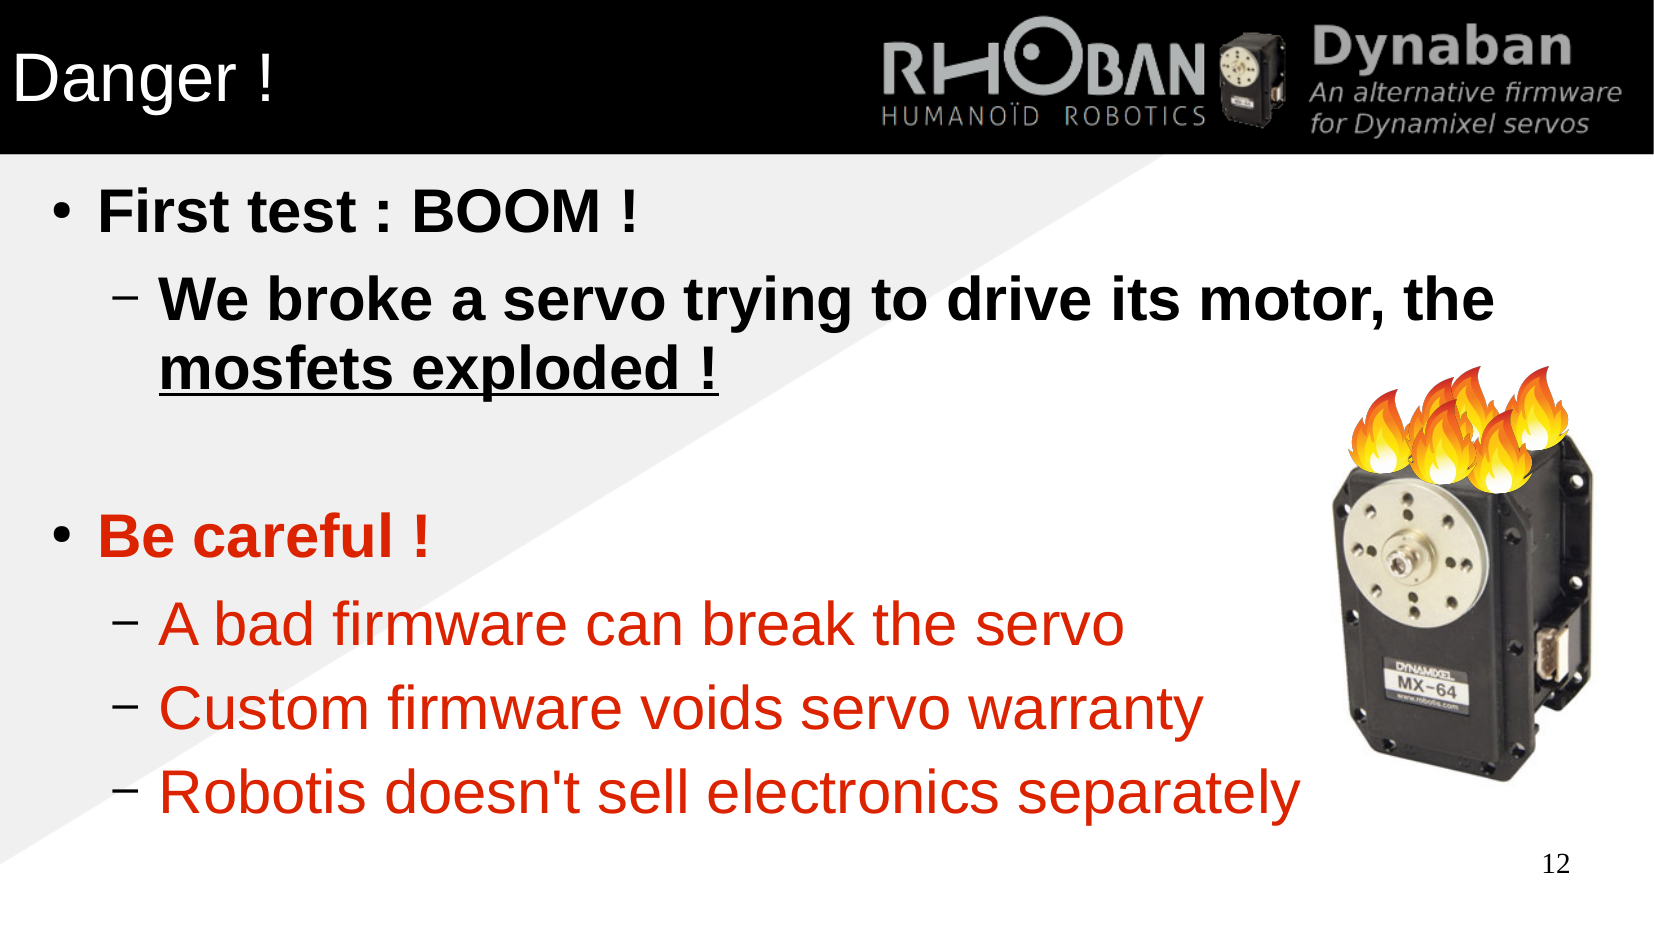

# Danger !
First test : BOOM !
We broke a servo trying to drive its motor, the mosfets exploded !
Be careful !
A bad firmware can break the servo
Custom firmware voids servo warranty
Robotis doesn't sell electronics separately
12